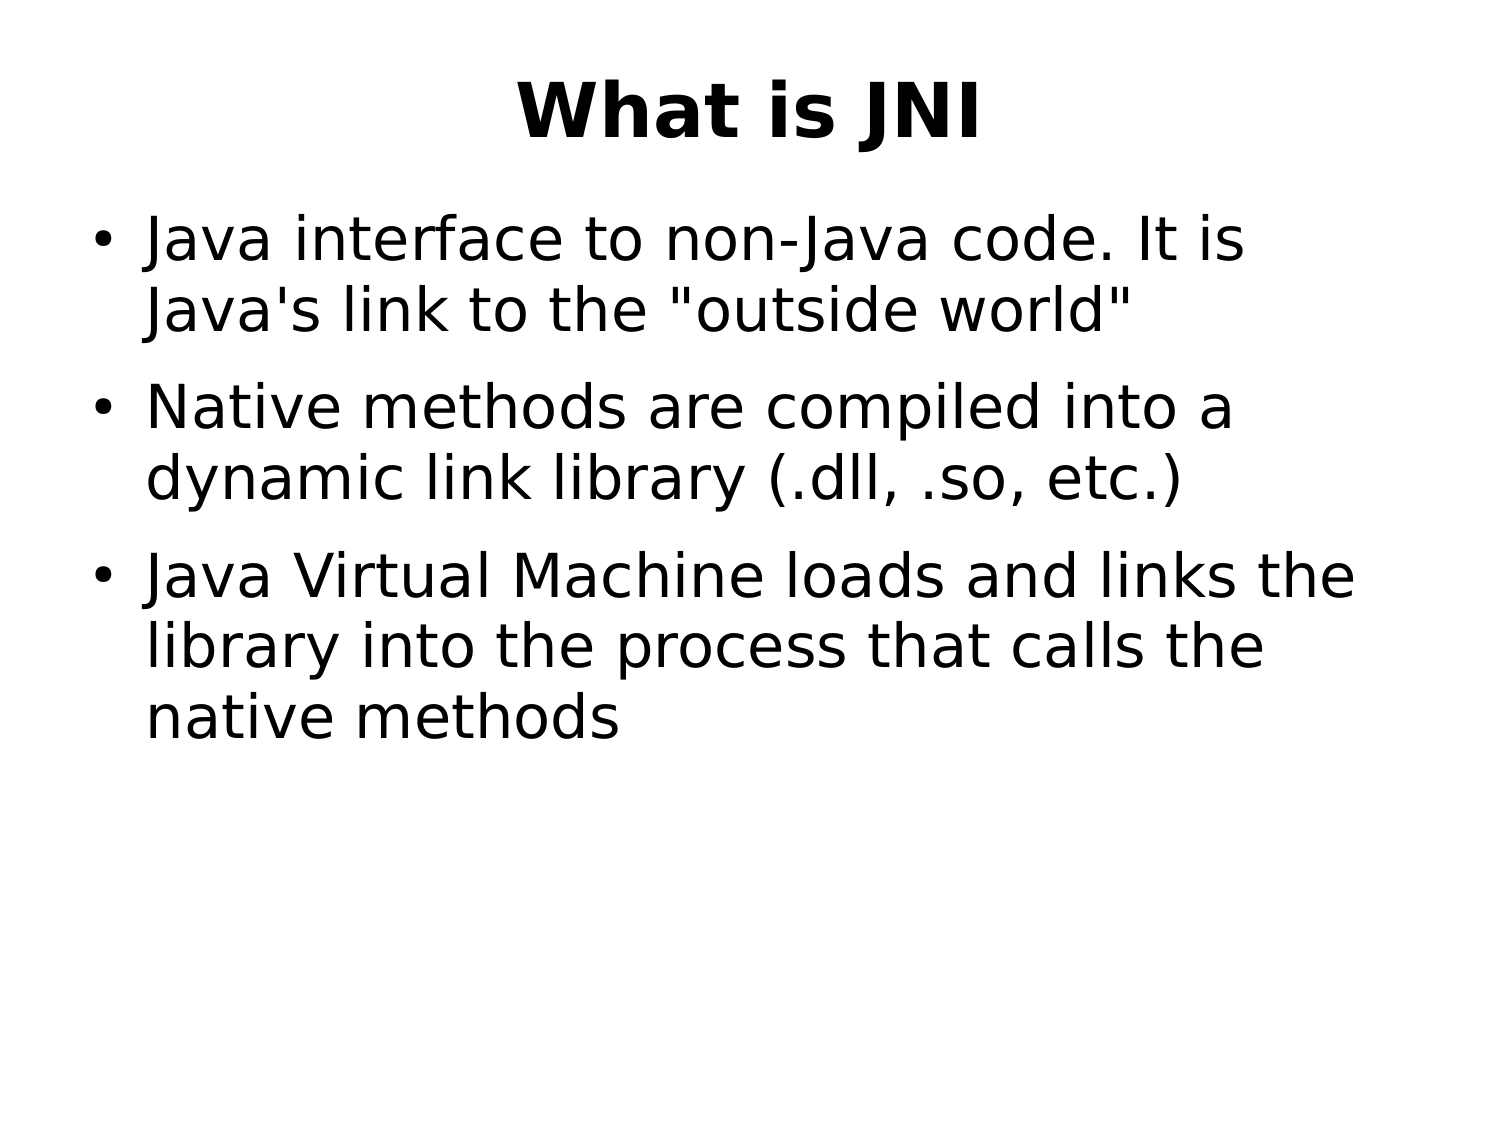

# What is JNI
Java interface to non-Java code. It is Java's link to the "outside world"
Native methods are compiled into a dynamic link library (.dll, .so, etc.)
Java Virtual Machine loads and links the library into the process that calls the native methods